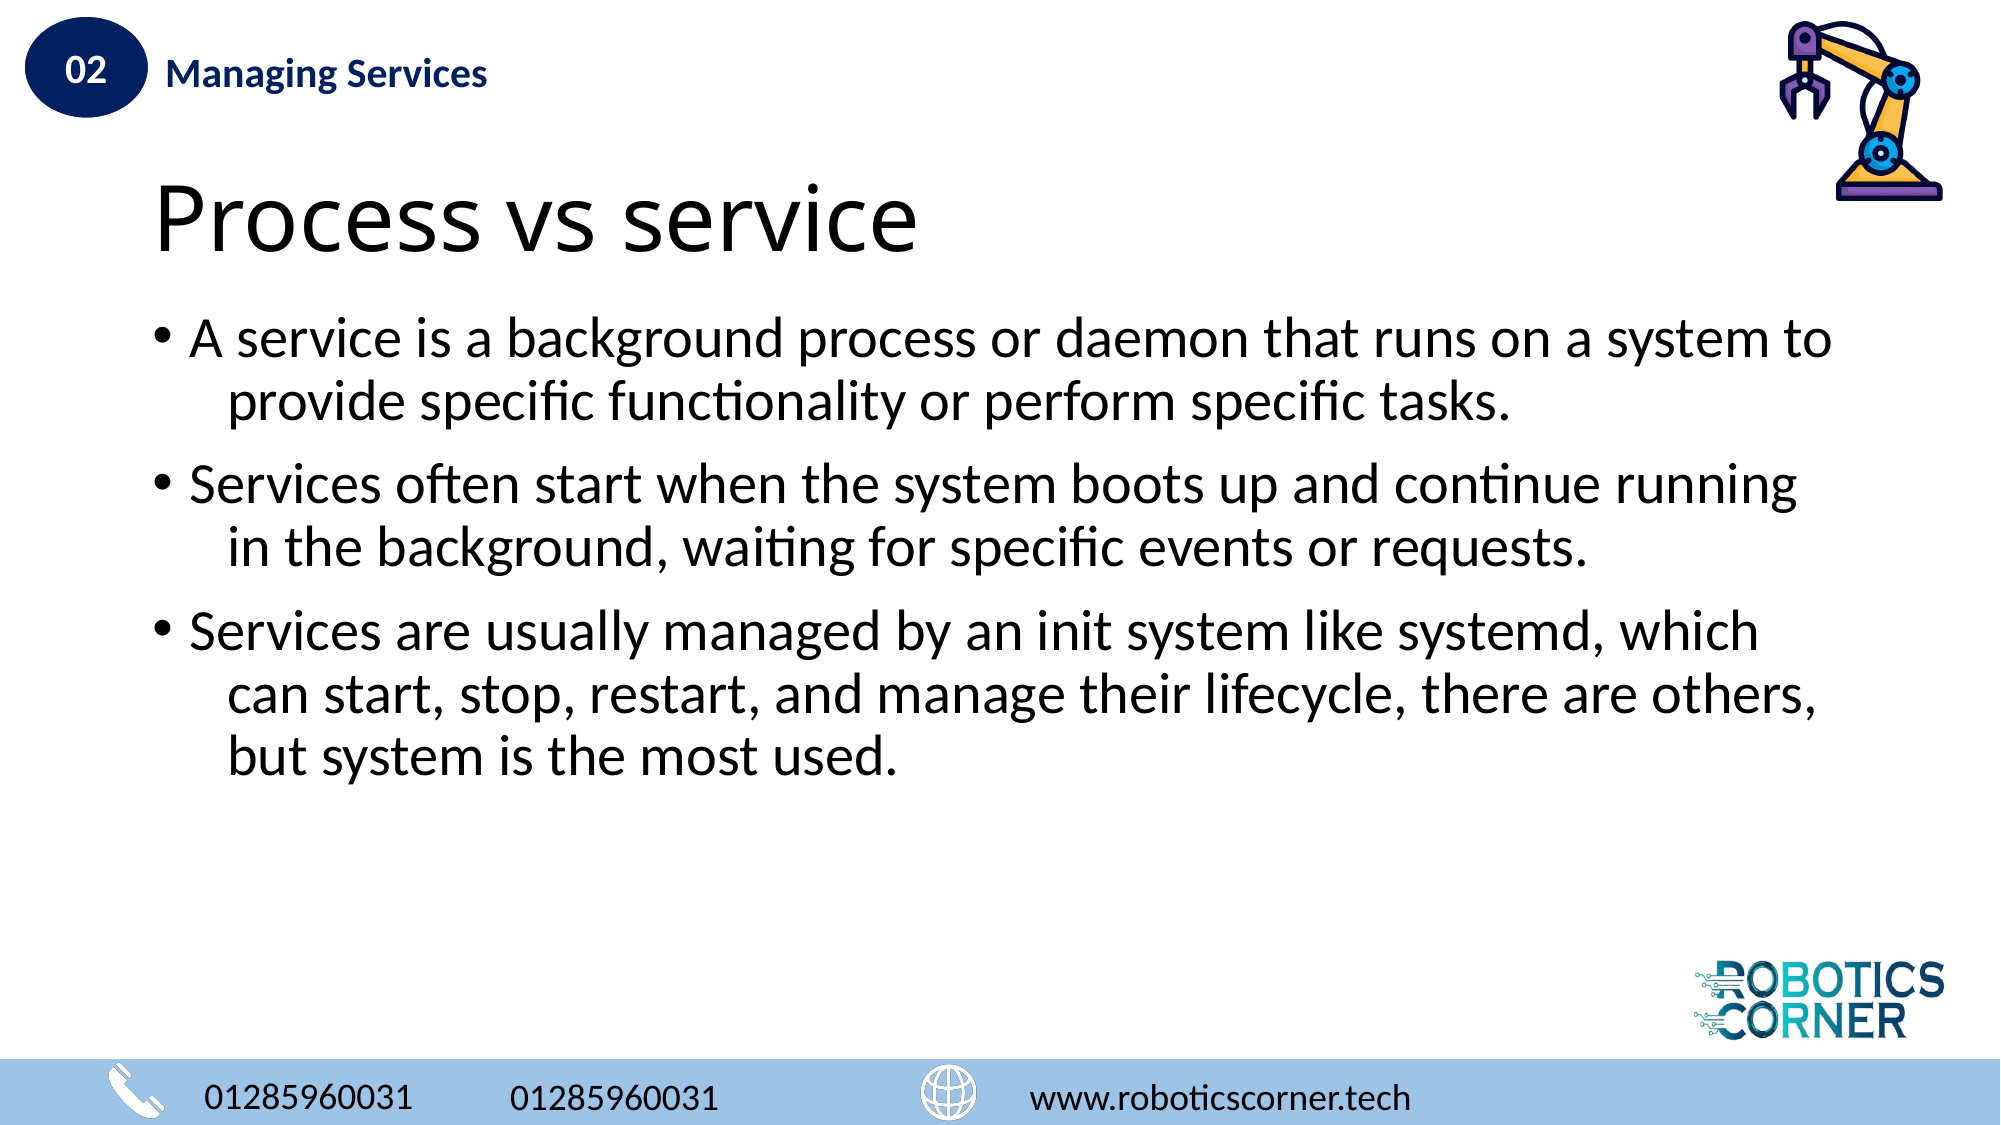

02
Managing Services
# Process vs service
A service is a background process or daemon that runs on a system to provide specific functionality or perform specific tasks.
Services often start when the system boots up and continue running in the background, waiting for specific events or requests.
Services are usually managed by an init system like systemd, which can start, stop, restart, and manage their lifecycle, there are others, but system is the most used.
01285960031
01285960031
www.roboticscorner.tech